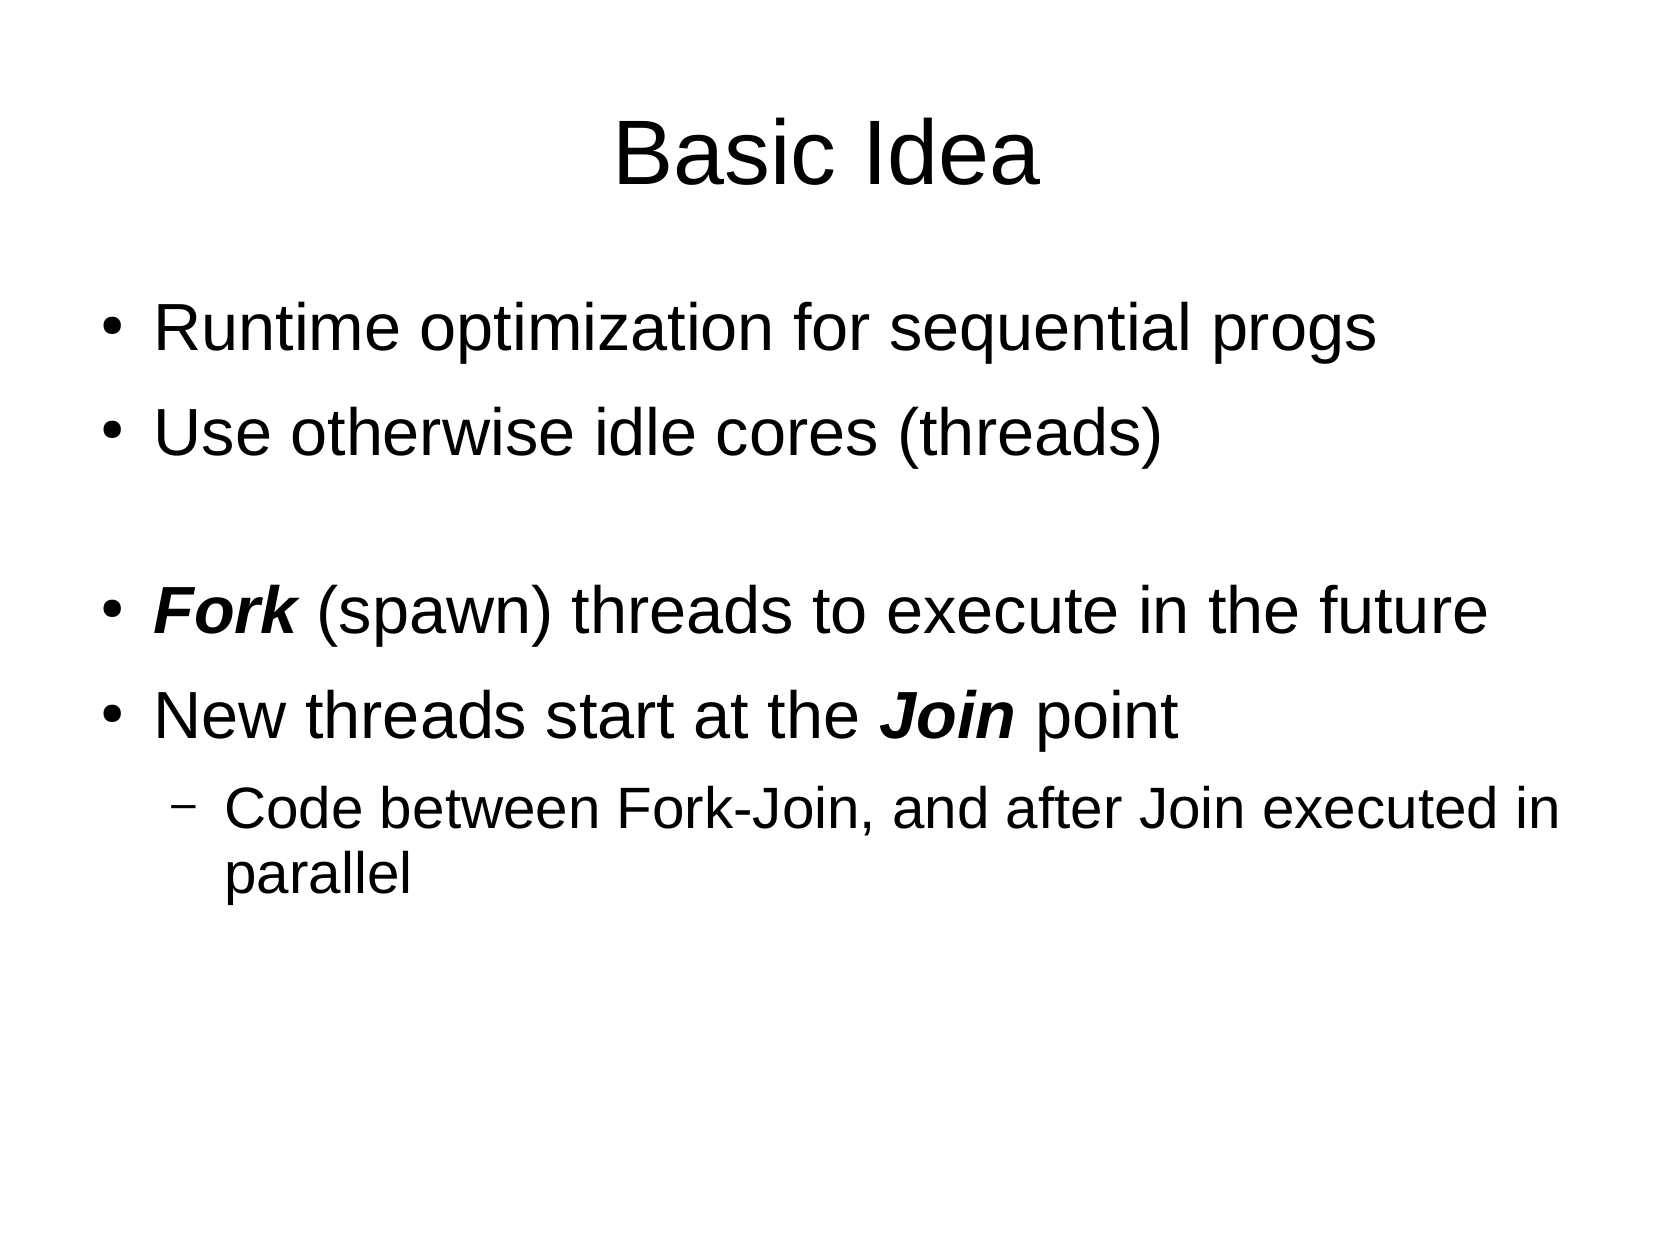

# Basic Idea
Runtime optimization for sequential progs
Use otherwise idle cores (threads)
Fork (spawn) threads to execute in the future
New threads start at the Join point
Code between Fork-Join, and after Join executed in parallel